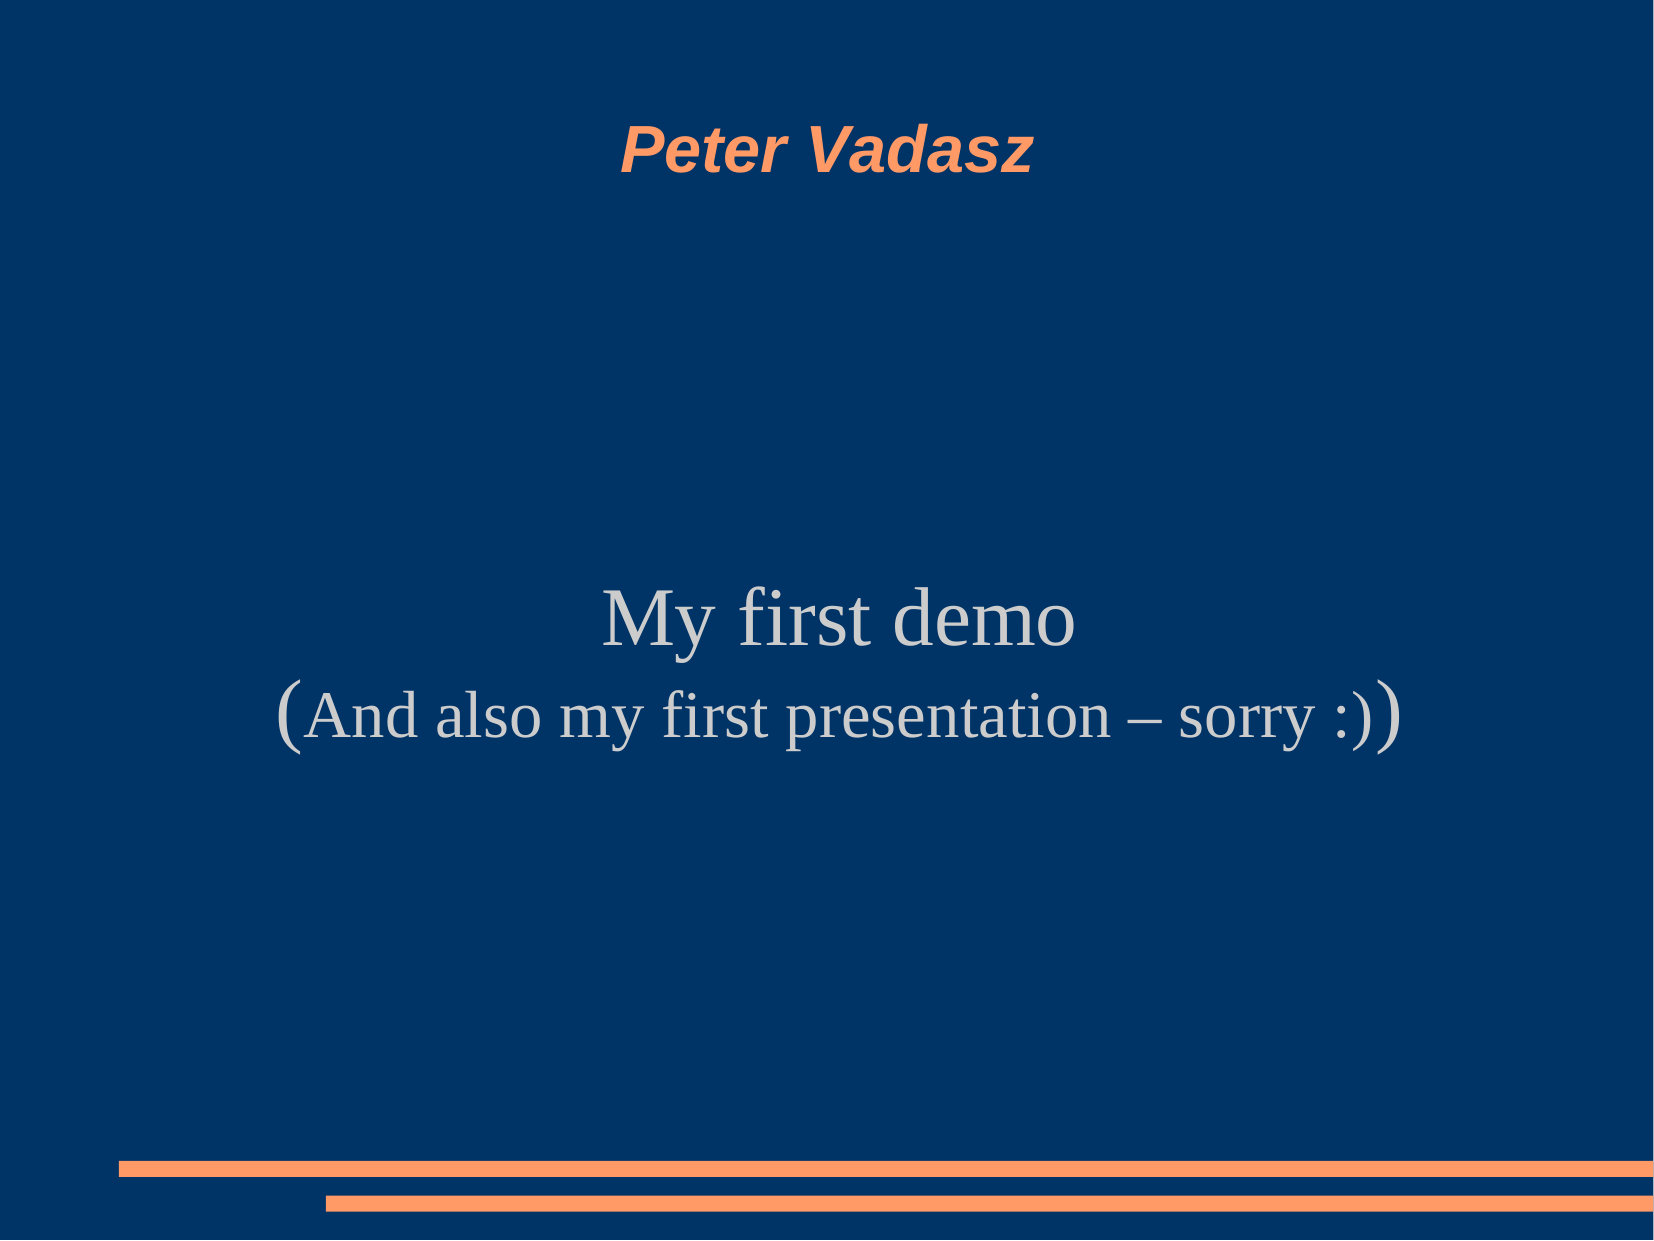

# Peter Vadasz
My first demo
(And also my first presentation – sorry :))